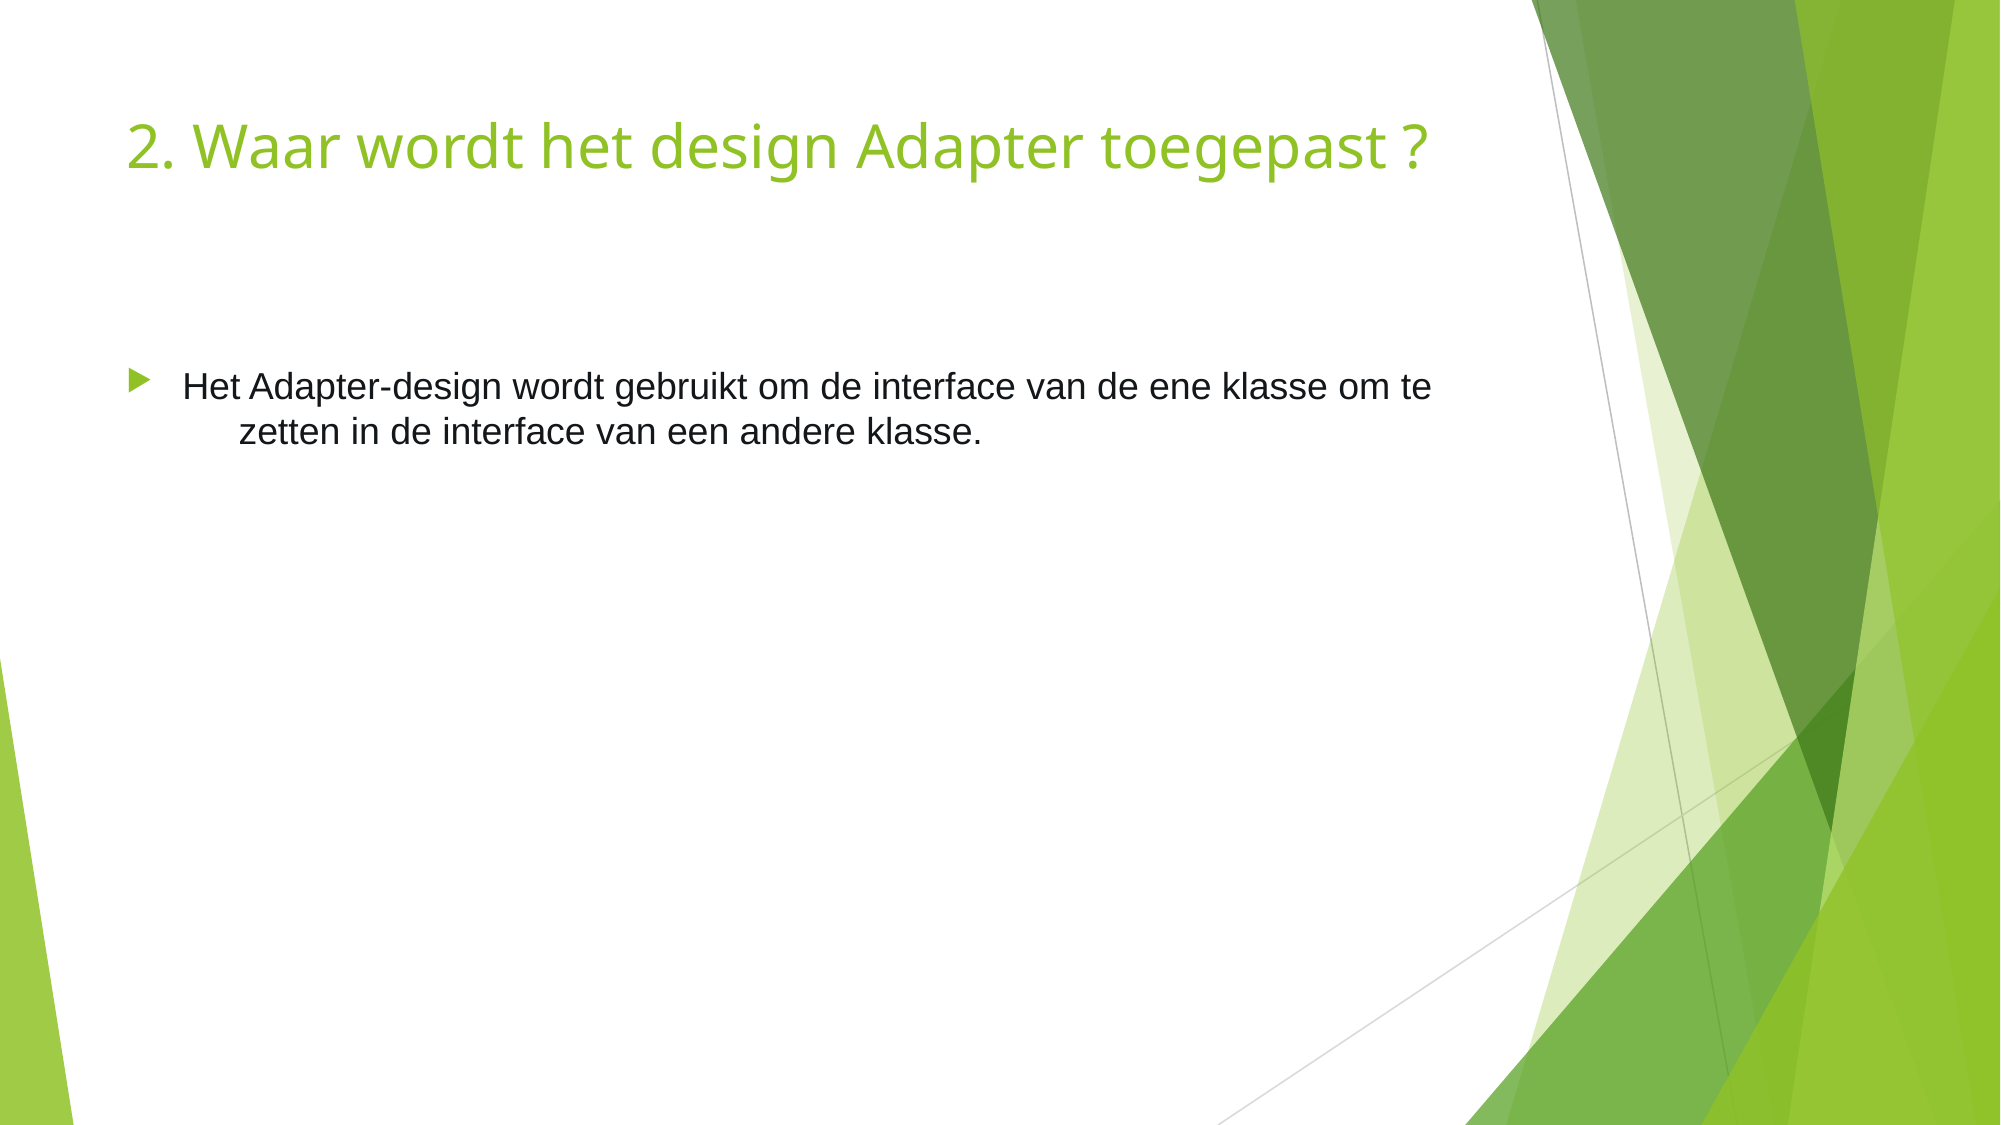

# 2. Waar wordt het design Adapter toegepast ?
Het Adapter-design wordt gebruikt om de interface van de ene klasse om te zetten in de interface van een andere klasse.